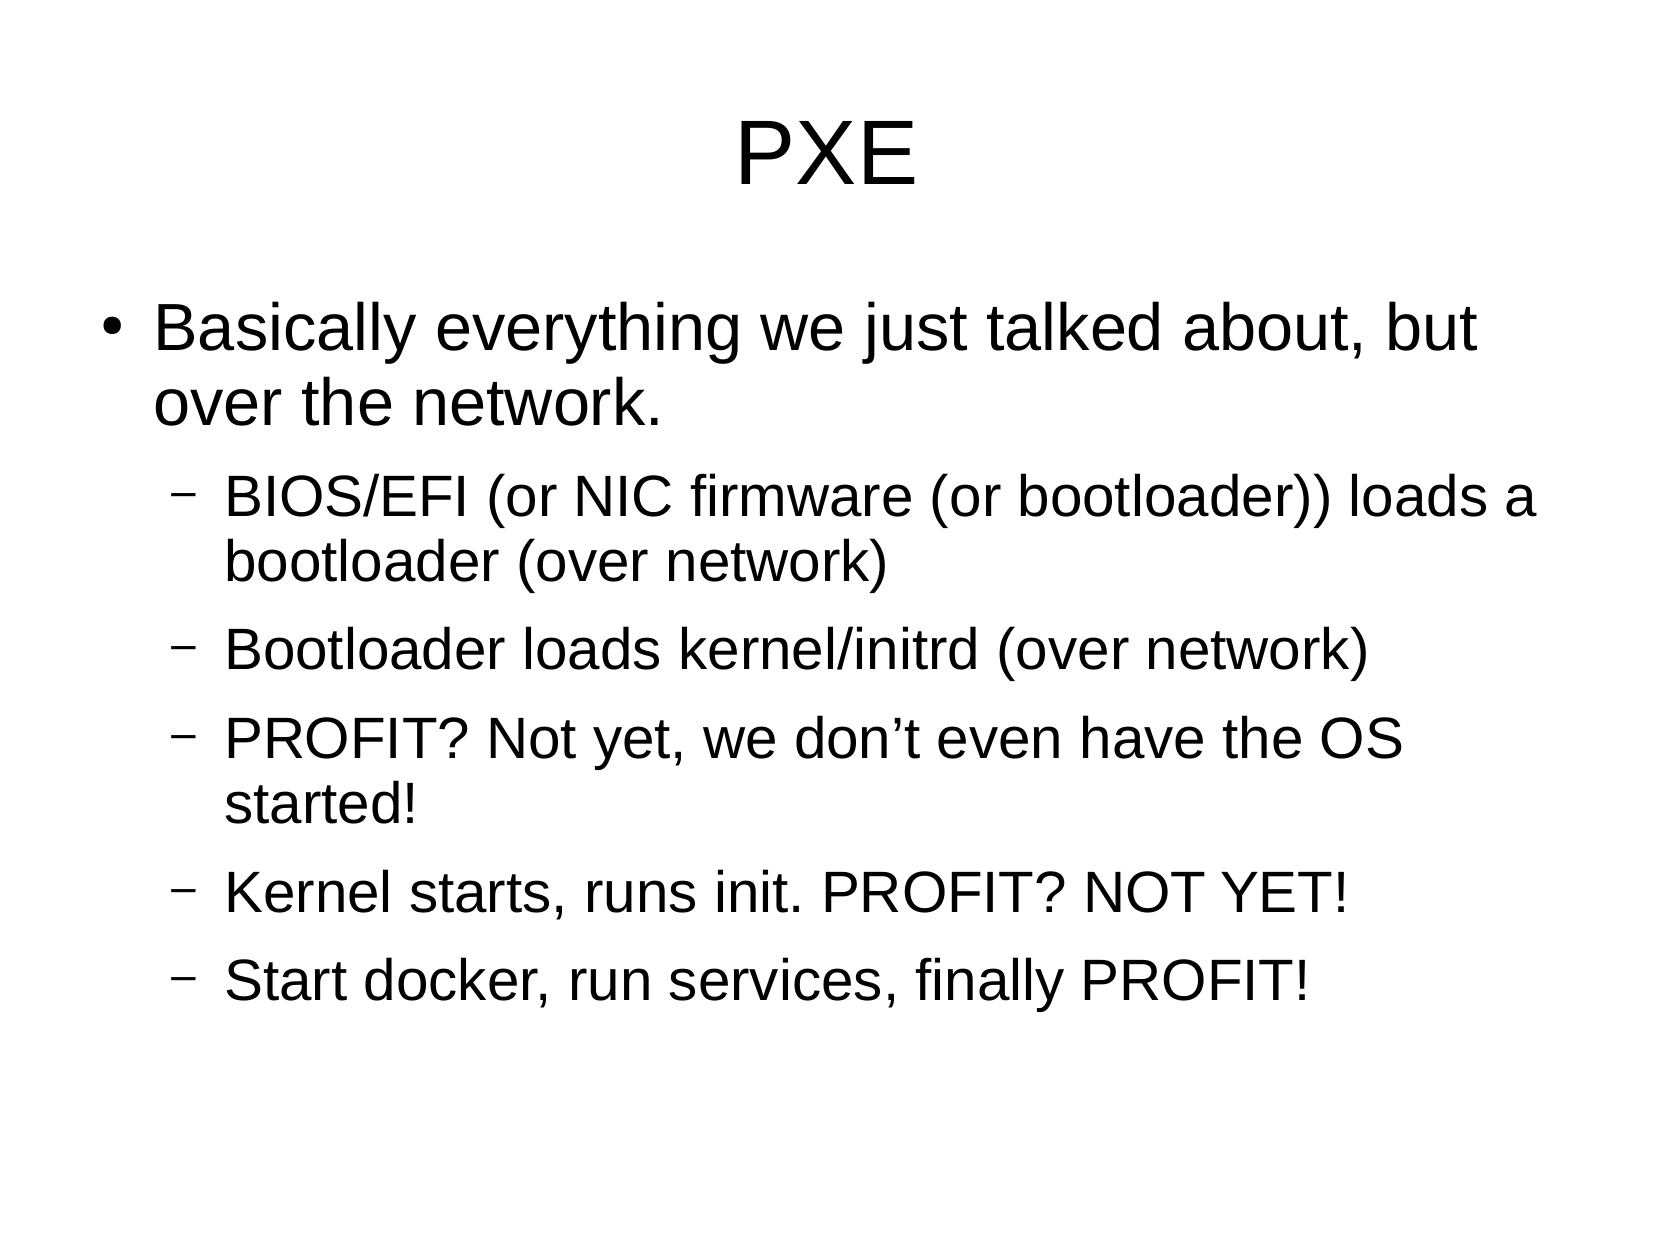

# PXE
Basically everything we just talked about, but over the network.
BIOS/EFI (or NIC firmware (or bootloader)) loads a bootloader (over network)
Bootloader loads kernel/initrd (over network)
PROFIT? Not yet, we don’t even have the OS started!
Kernel starts, runs init. PROFIT? NOT YET!
Start docker, run services, finally PROFIT!